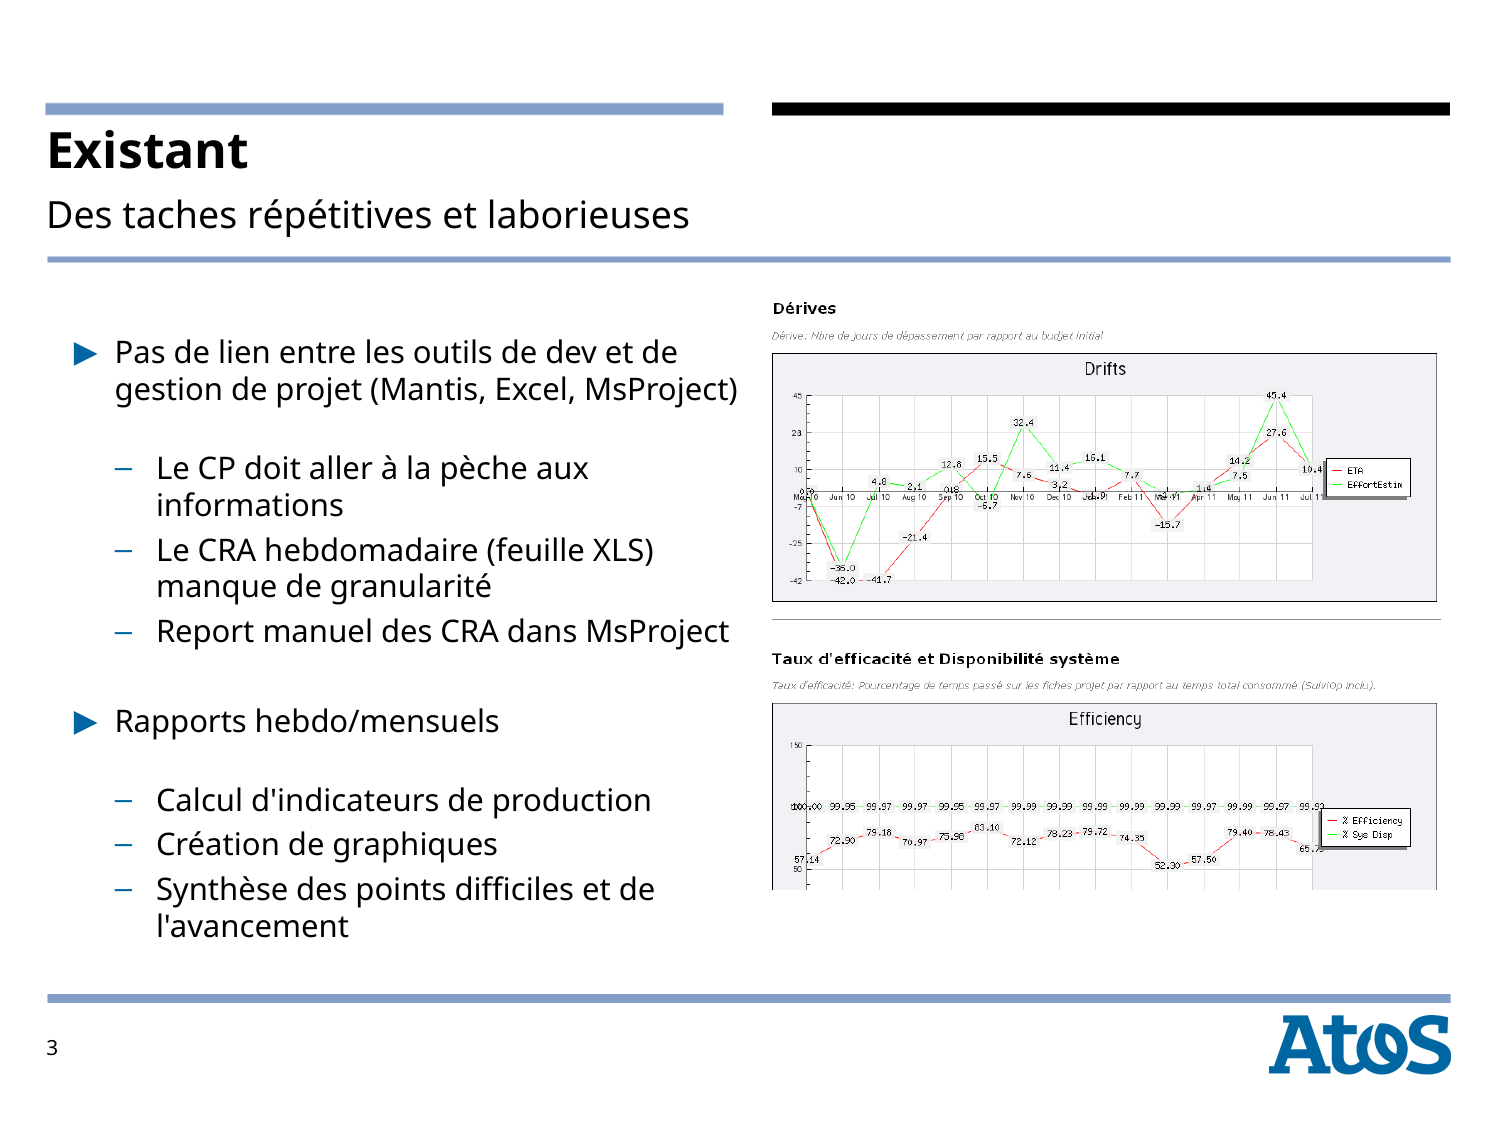

# Existant
Des taches répétitives et laborieuses
Pas de lien entre les outils de dev et de gestion de projet (Mantis, Excel, MsProject)
Le CP doit aller à la pèche aux informations
Le CRA hebdomadaire (feuille XLS) manque de granularité
Report manuel des CRA dans MsProject
Rapports hebdo/mensuels
Calcul d'indicateurs de production
Création de graphiques
Synthèse des points difficiles et de l'avancement
3